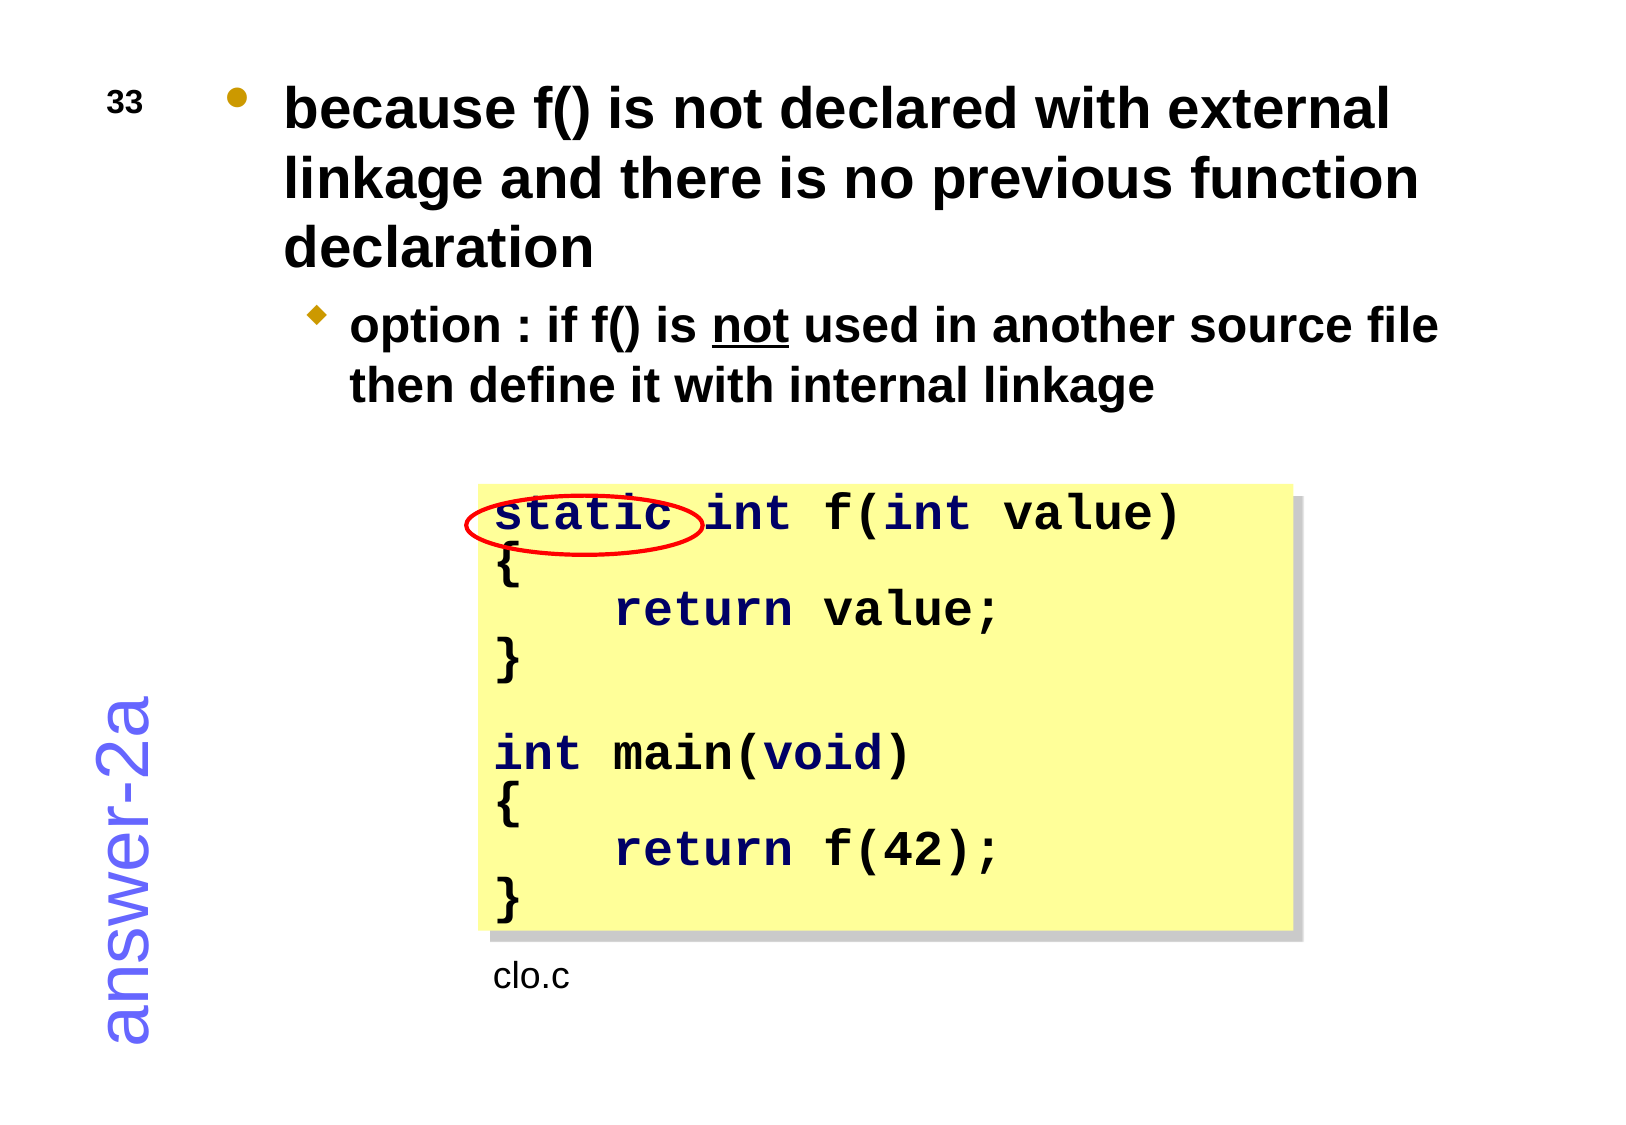

33
because f() is not declared with external linkage and there is no previous function declaration
option : if f() is not used in another source file then define it with internal linkage
static int f(int value)
{
 return value;
}
int main(void)
{
 return f(42);
}
# answer-2a
clo.c